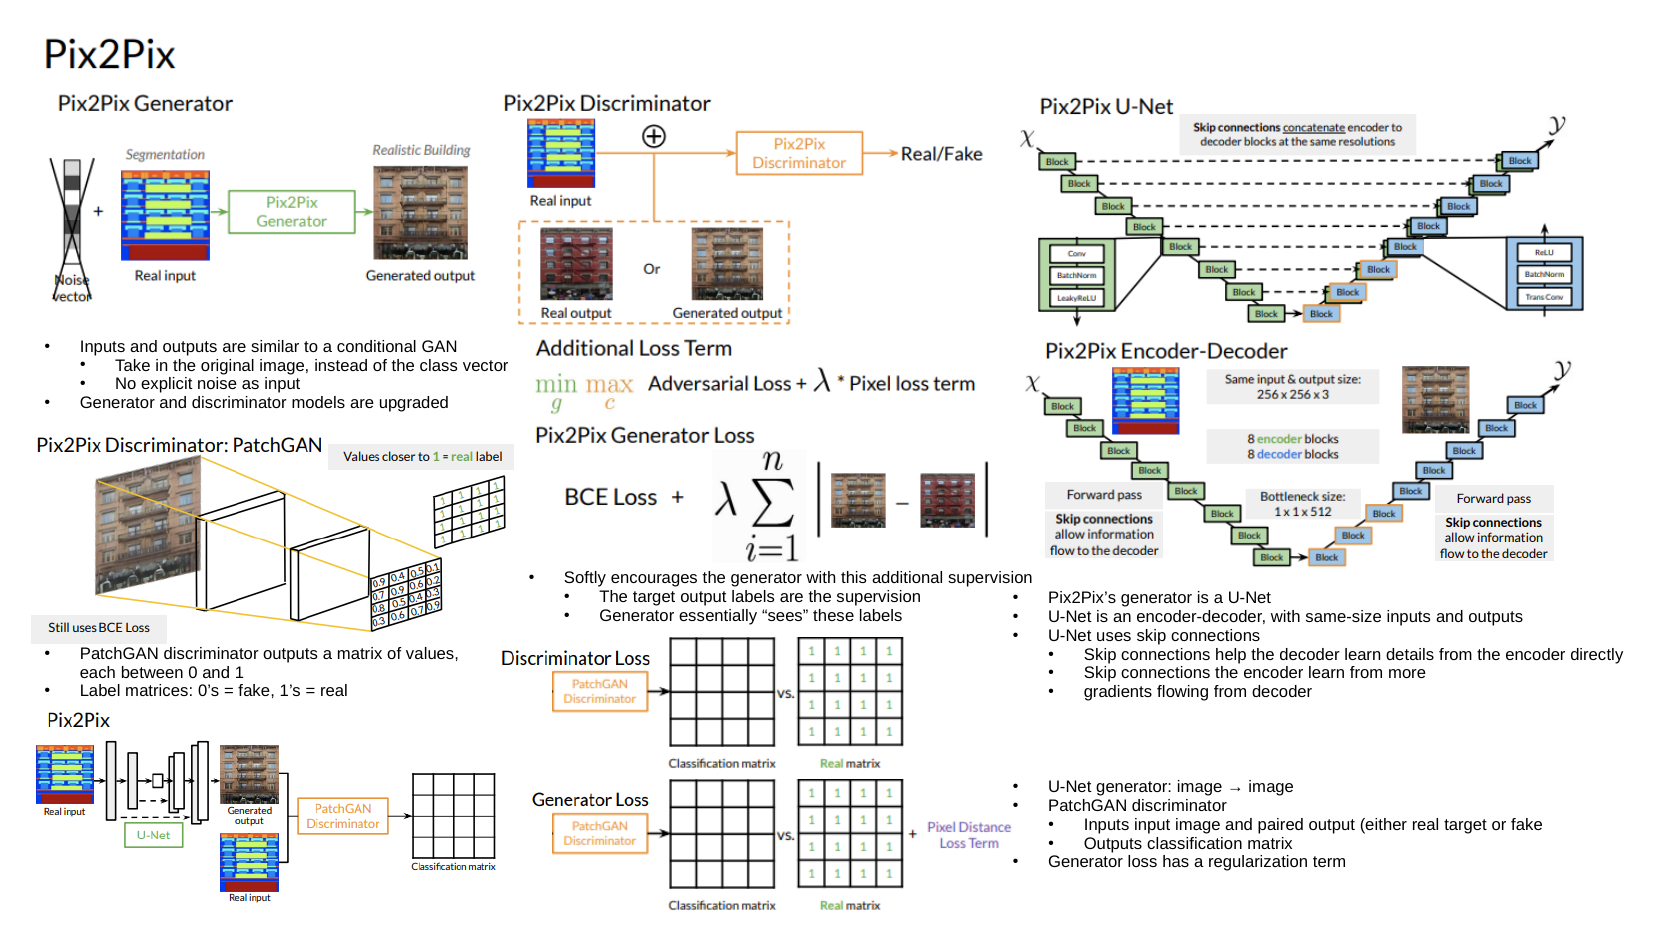

Inputs and outputs are similar to a conditional GAN
Take in the original image, instead of the class vector
No explicit noise as input
Generator and discriminator models are upgraded
Softly encourages the generator with this additional supervision
The target output labels are the supervision
Generator essentially “sees” these labels
Pix2Pix’s generator is a U-Net
U-Net is an encoder-decoder, with same-size inputs and outputs
U-Net uses skip connections
Skip connections help the decoder learn details from the encoder directly
Skip connections the encoder learn from more
gradients flowing from decoder
PatchGAN discriminator outputs a matrix of values,
each between 0 and 1
Label matrices: 0’s = fake, 1’s = real
U-Net generator: image → image
PatchGAN discriminator
Inputs input image and paired output (either real target or fake
Outputs classification matrix
Generator loss has a regularization term